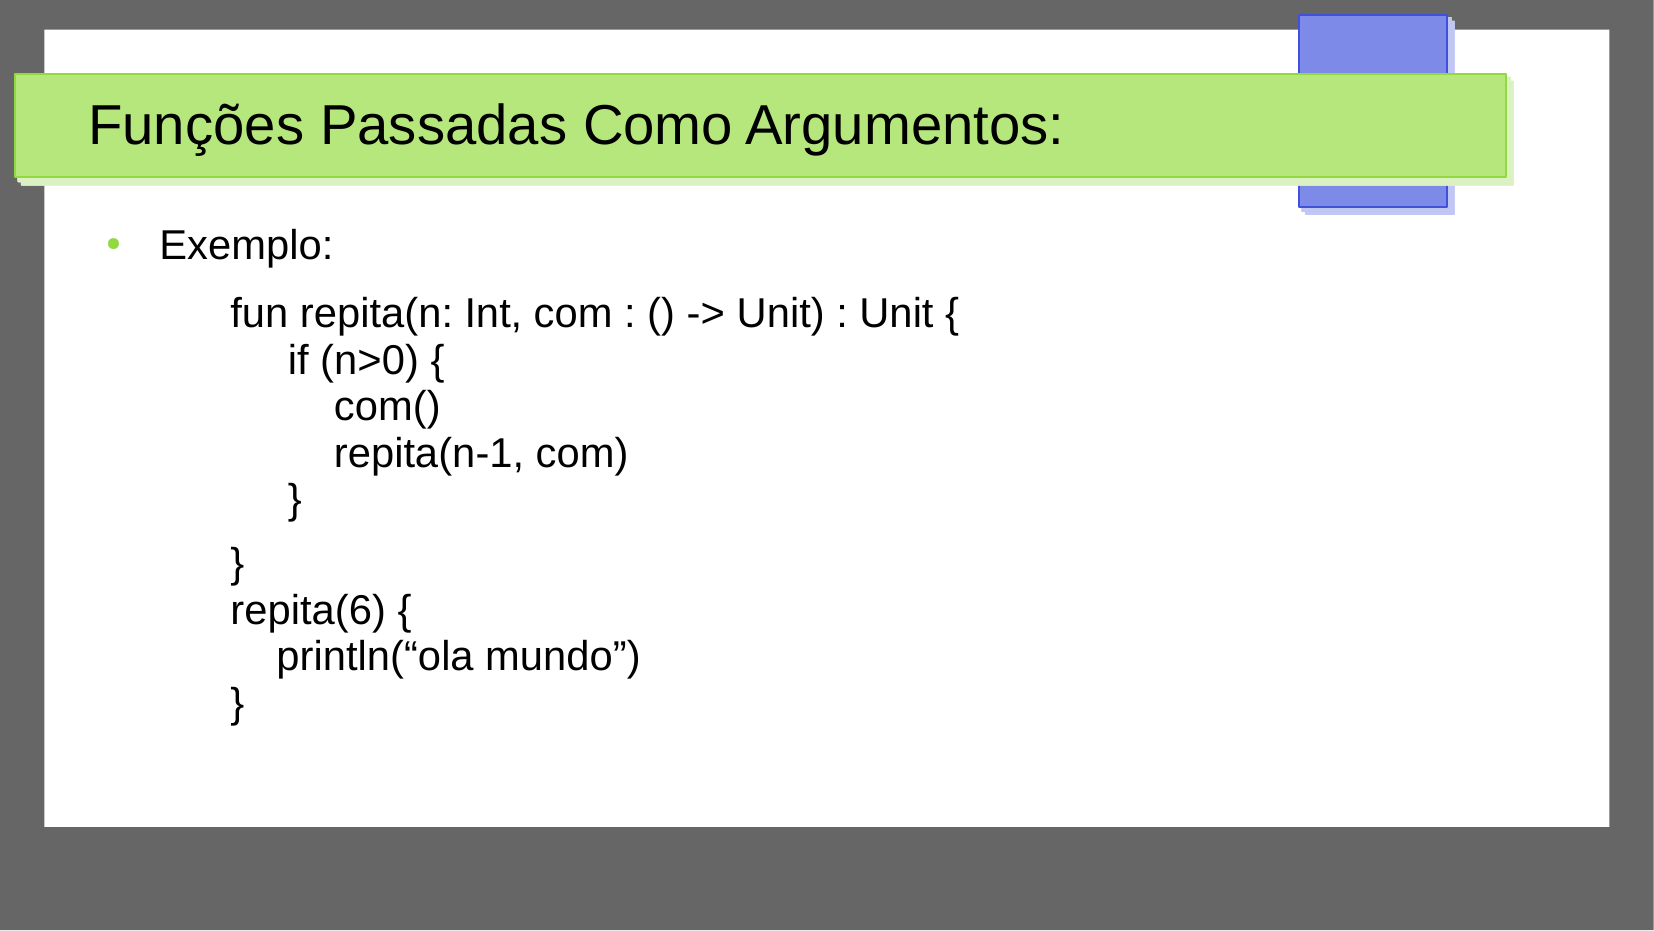

# Funções Passadas Como Argumentos:
Exemplo:
fun repita(n: Int, com : () -> Unit) : Unit {
 if (n>0) {
 com()
 repita(n-1, com)
 }
}
repita(6) {
 println(“ola mundo”)
}